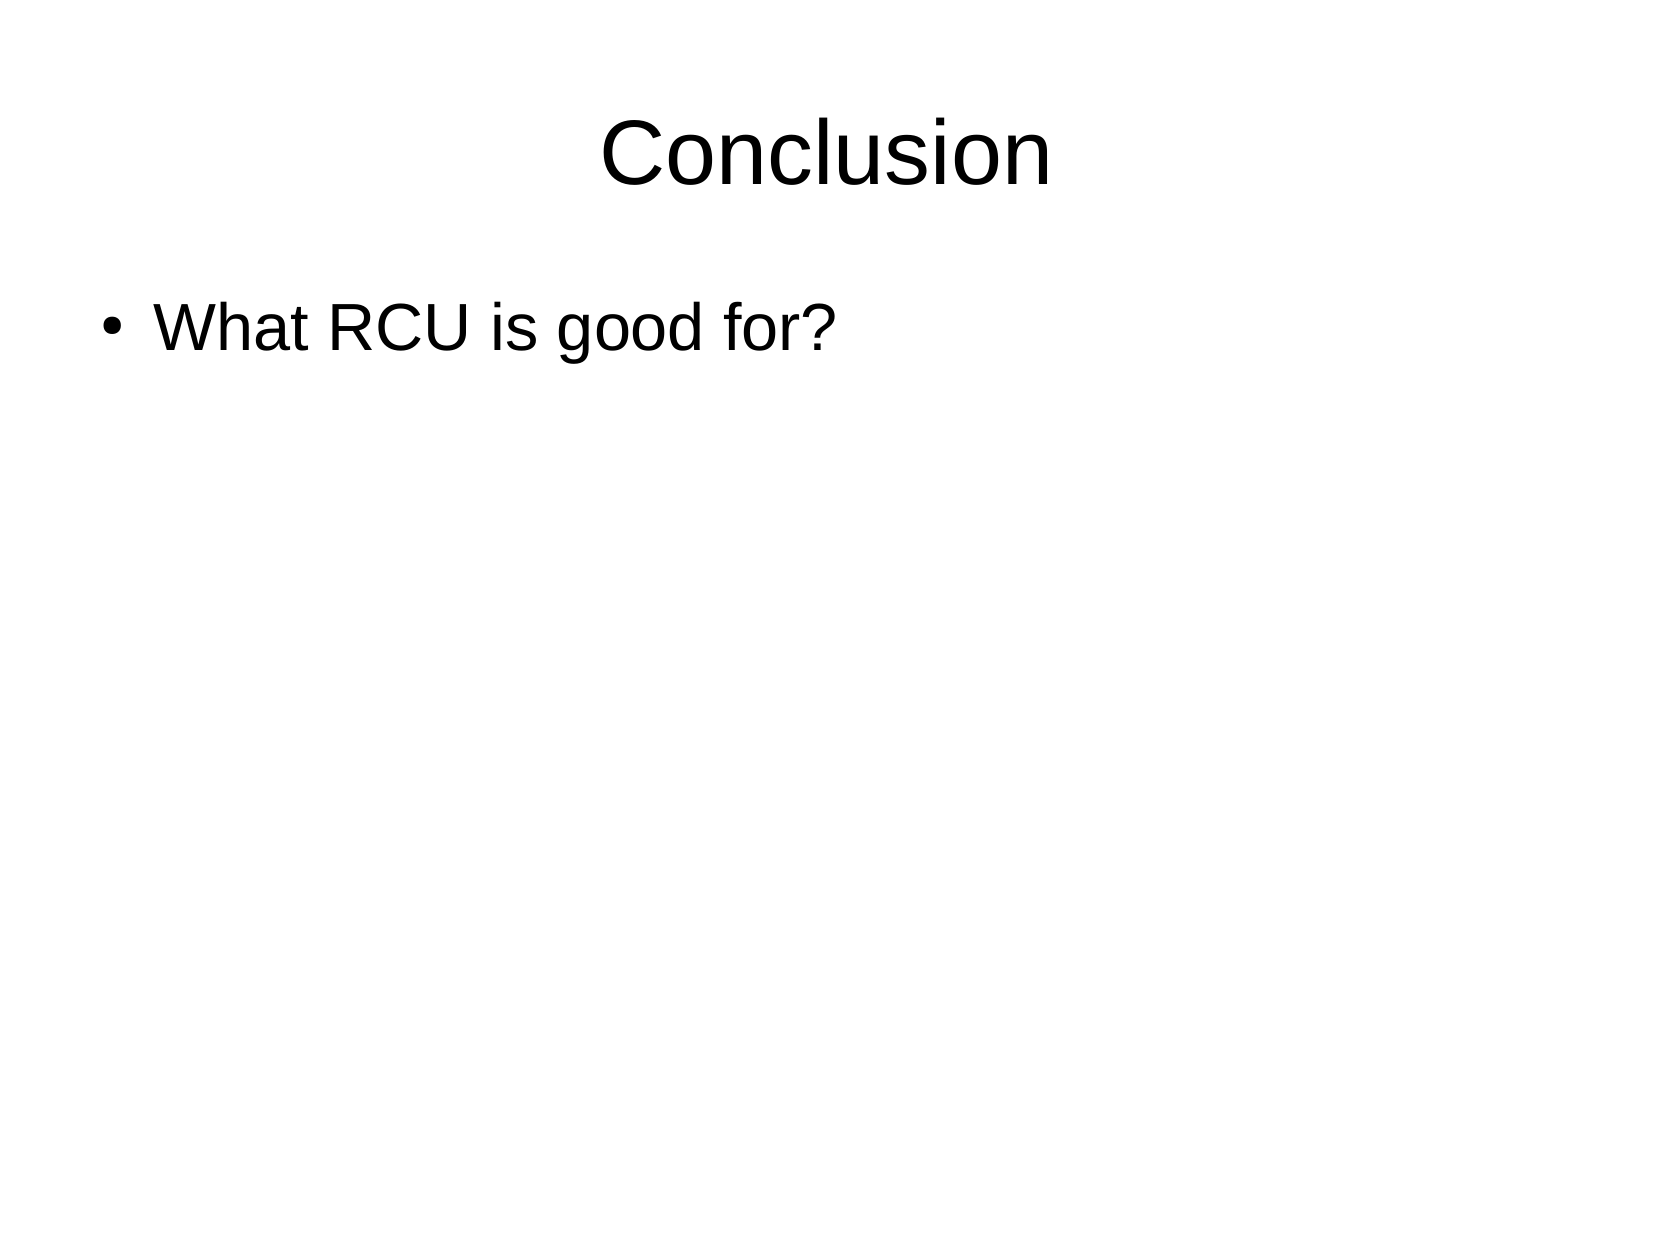

# Conclusion
What RCU is good for?